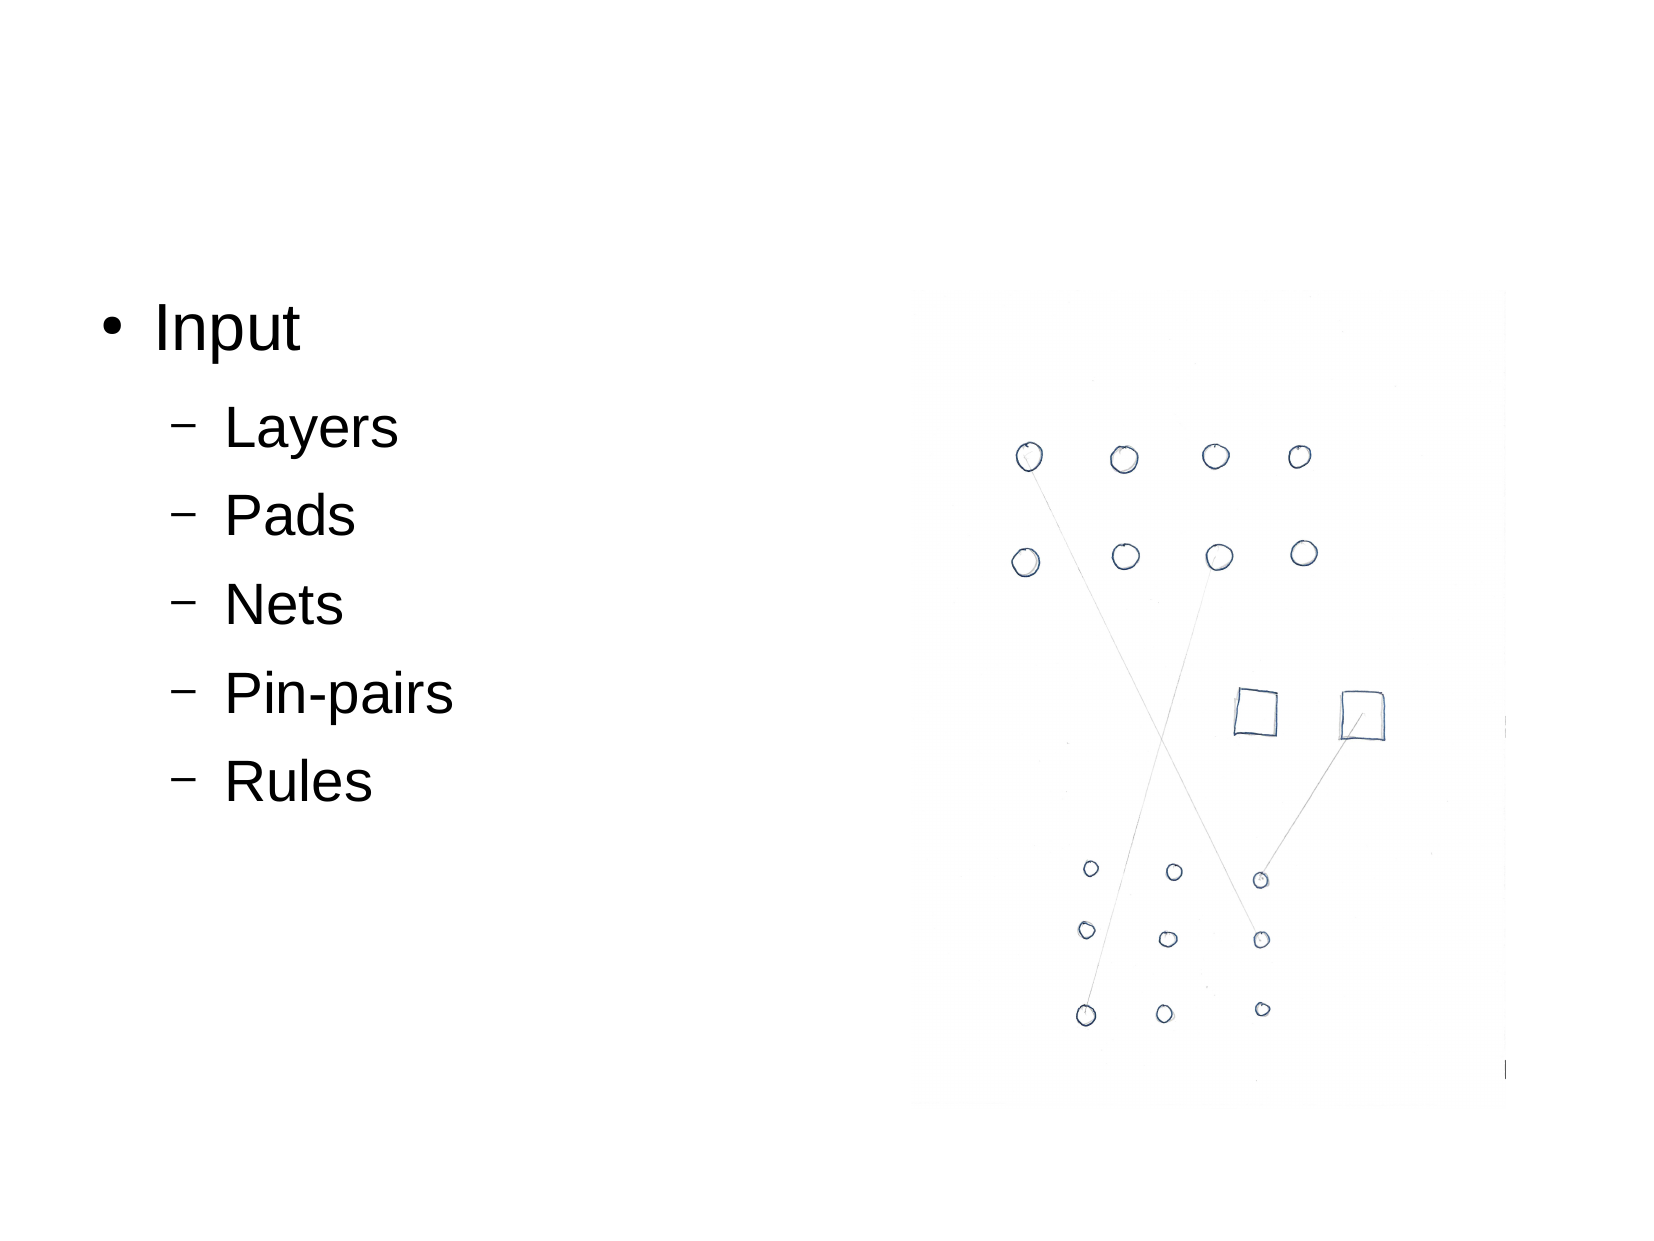

#
Input
Layers
Pads
Nets
Pin-pairs
Rules